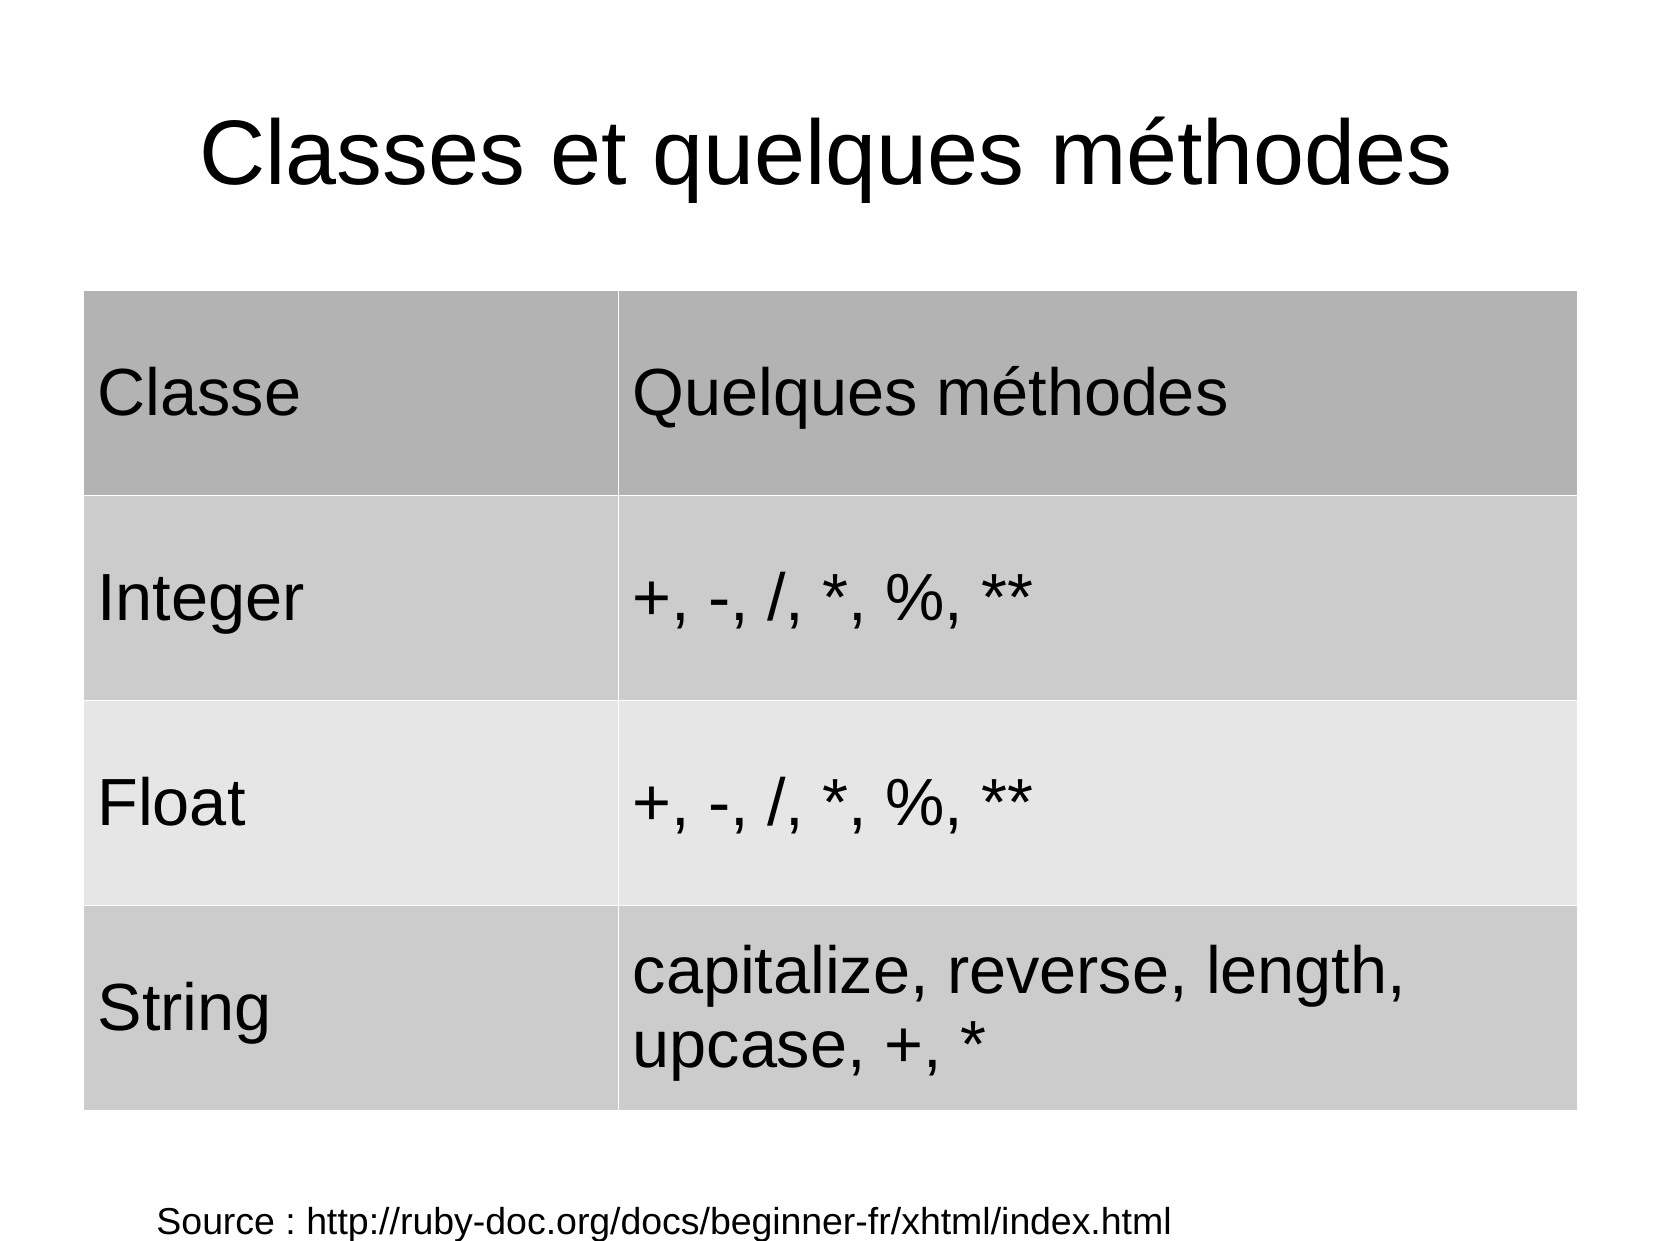

# Classes et quelques méthodes
| Classe | Quelques méthodes |
| --- | --- |
| Integer | +, -, /, \*, %, \*\* |
| Float | +, -, /, \*, %, \*\* |
| String | capitalize, reverse, length, upcase, +, \* |
Source : http://ruby-doc.org/docs/beginner-fr/xhtml/index.html